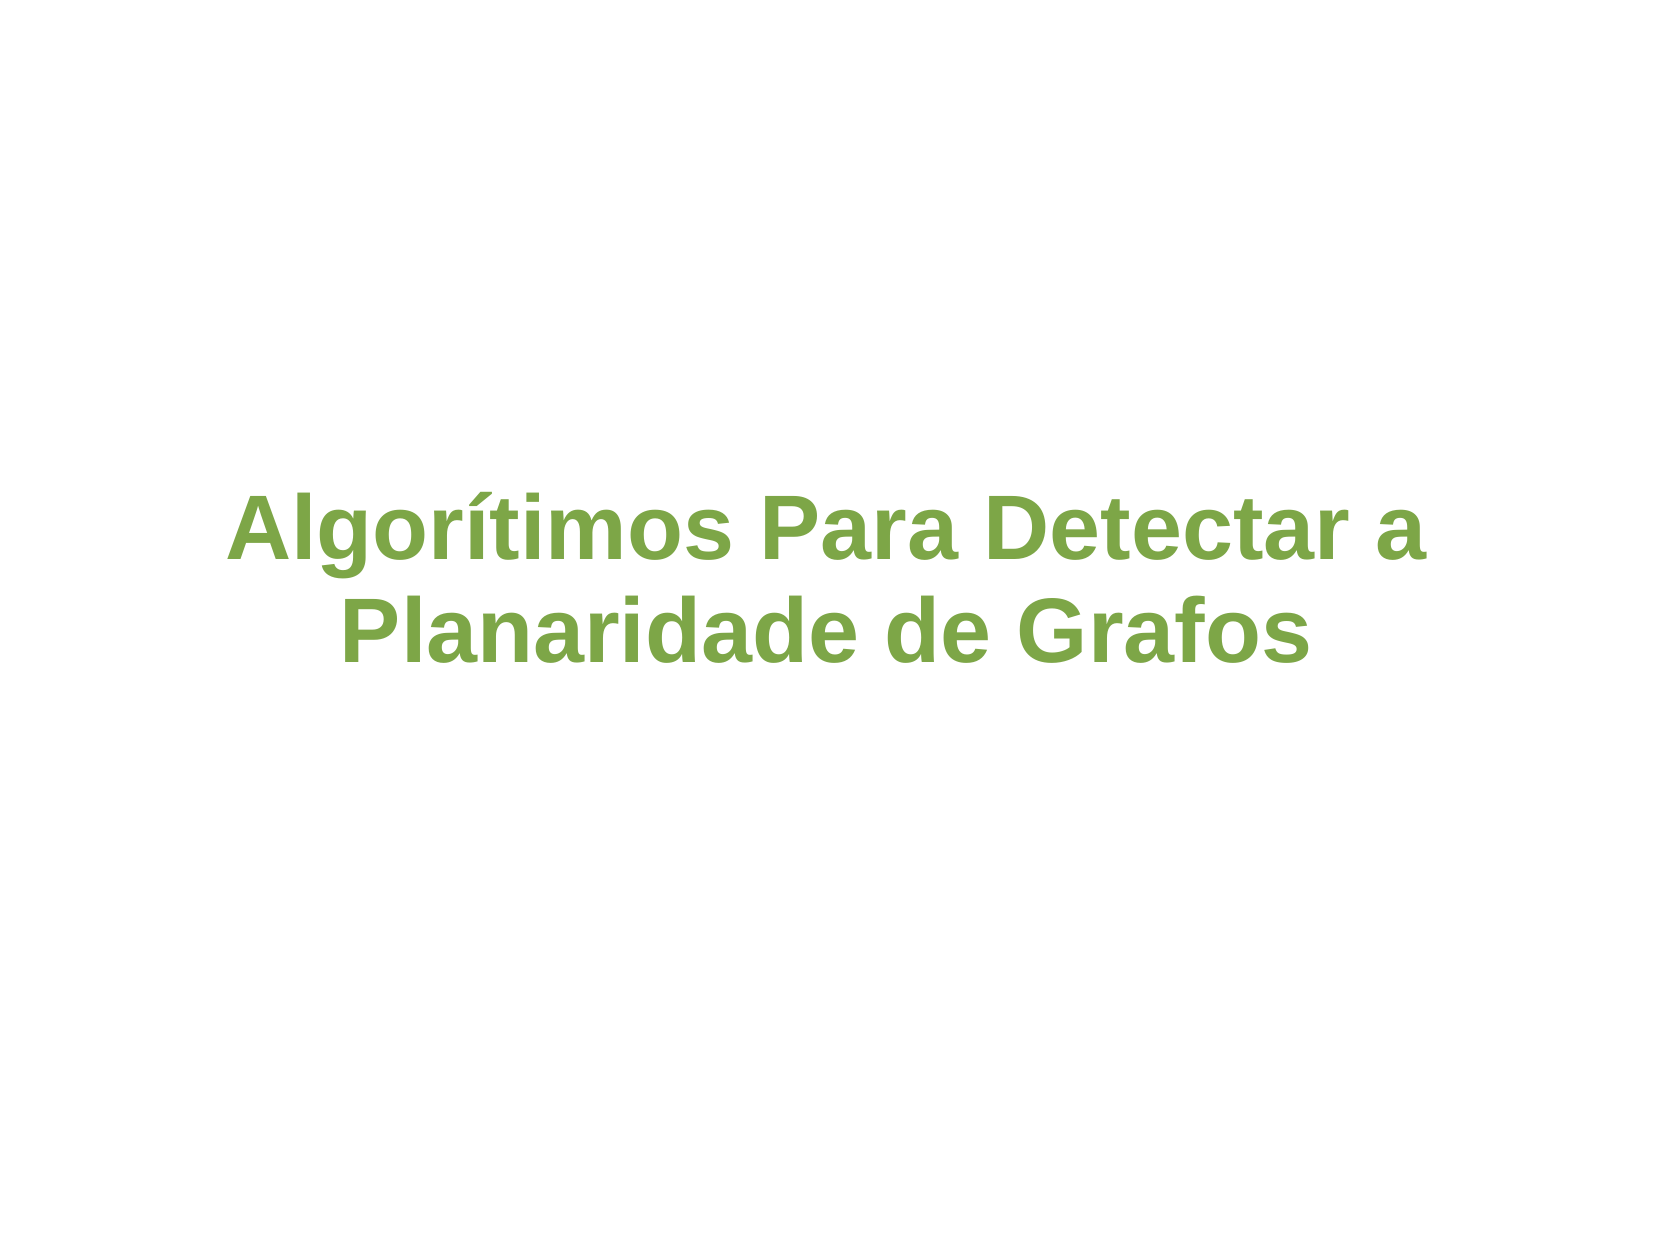

# Algorítimos Para Detectar a Planaridade de Grafos